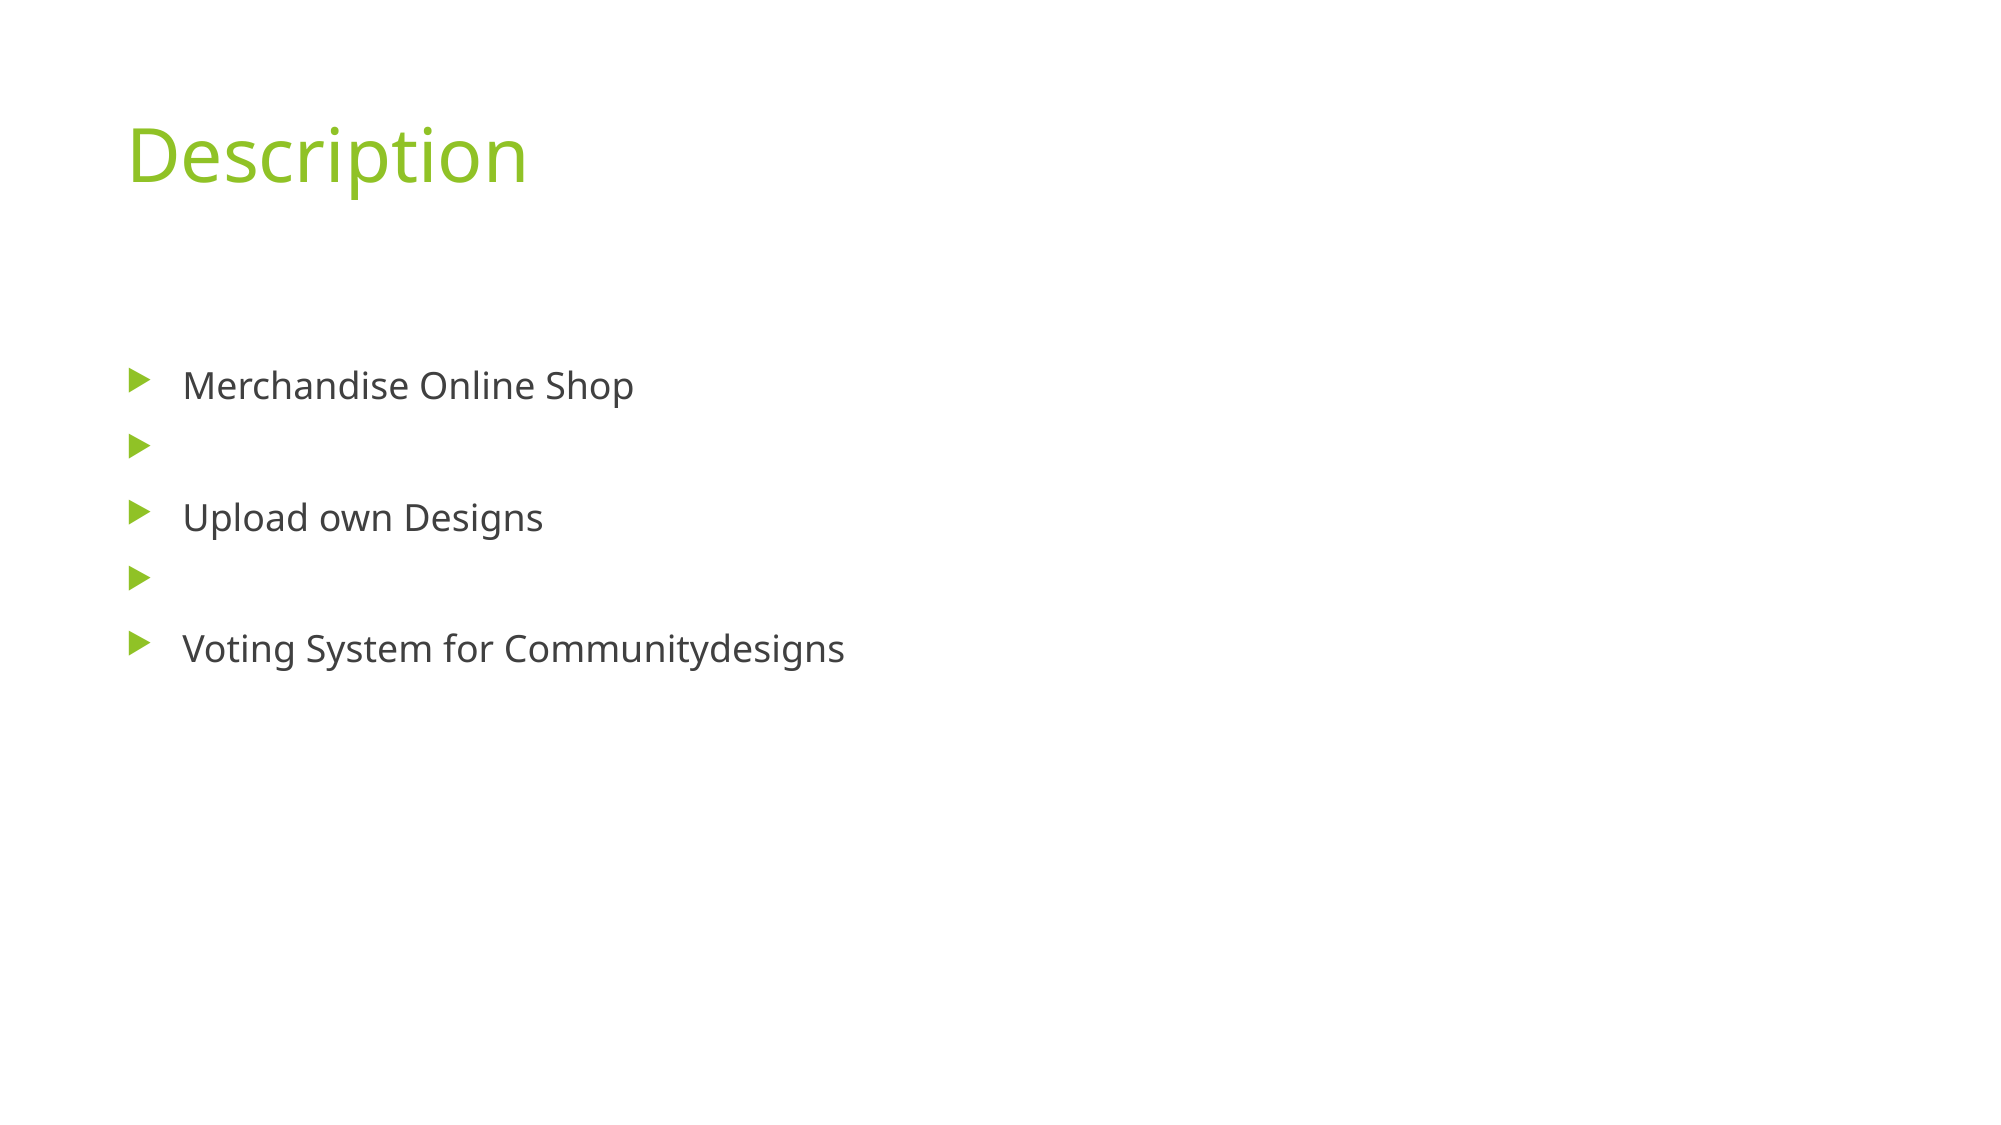

# Description
Merchandise Online Shop
Upload own Designs
Voting System for Communitydesigns